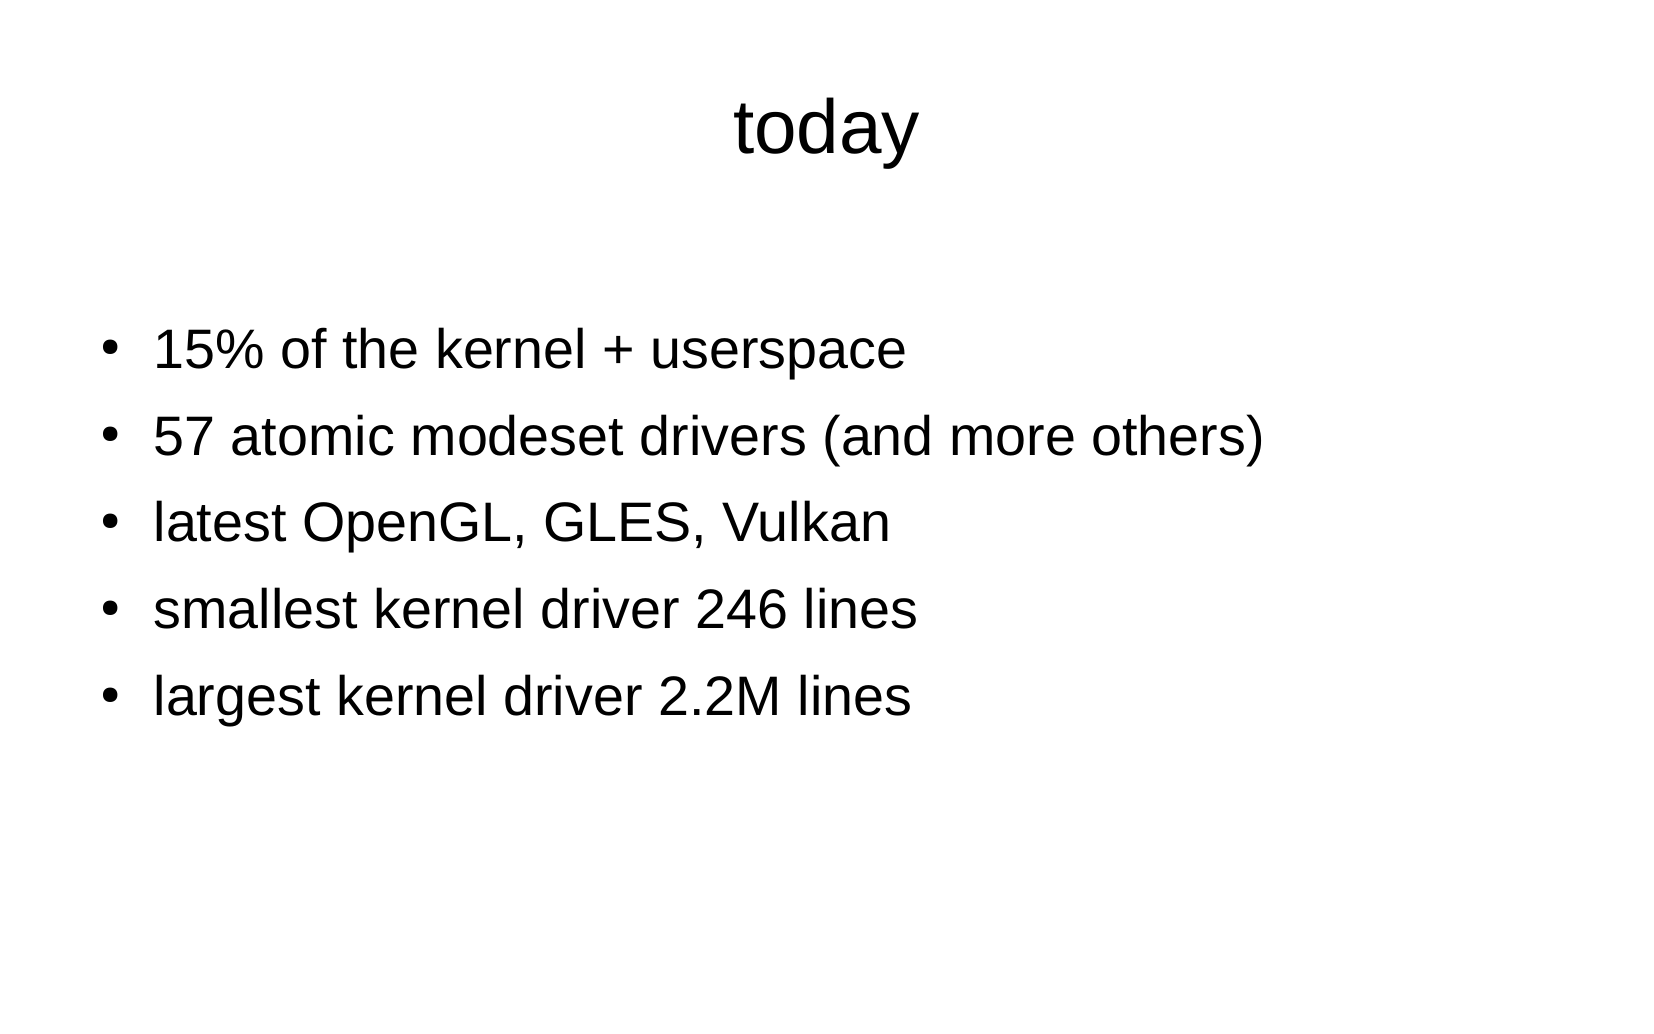

# today
15% of the kernel + userspace
57 atomic modeset drivers (and more others)
latest OpenGL, GLES, Vulkan
smallest kernel driver 246 lines
largest kernel driver 2.2M lines